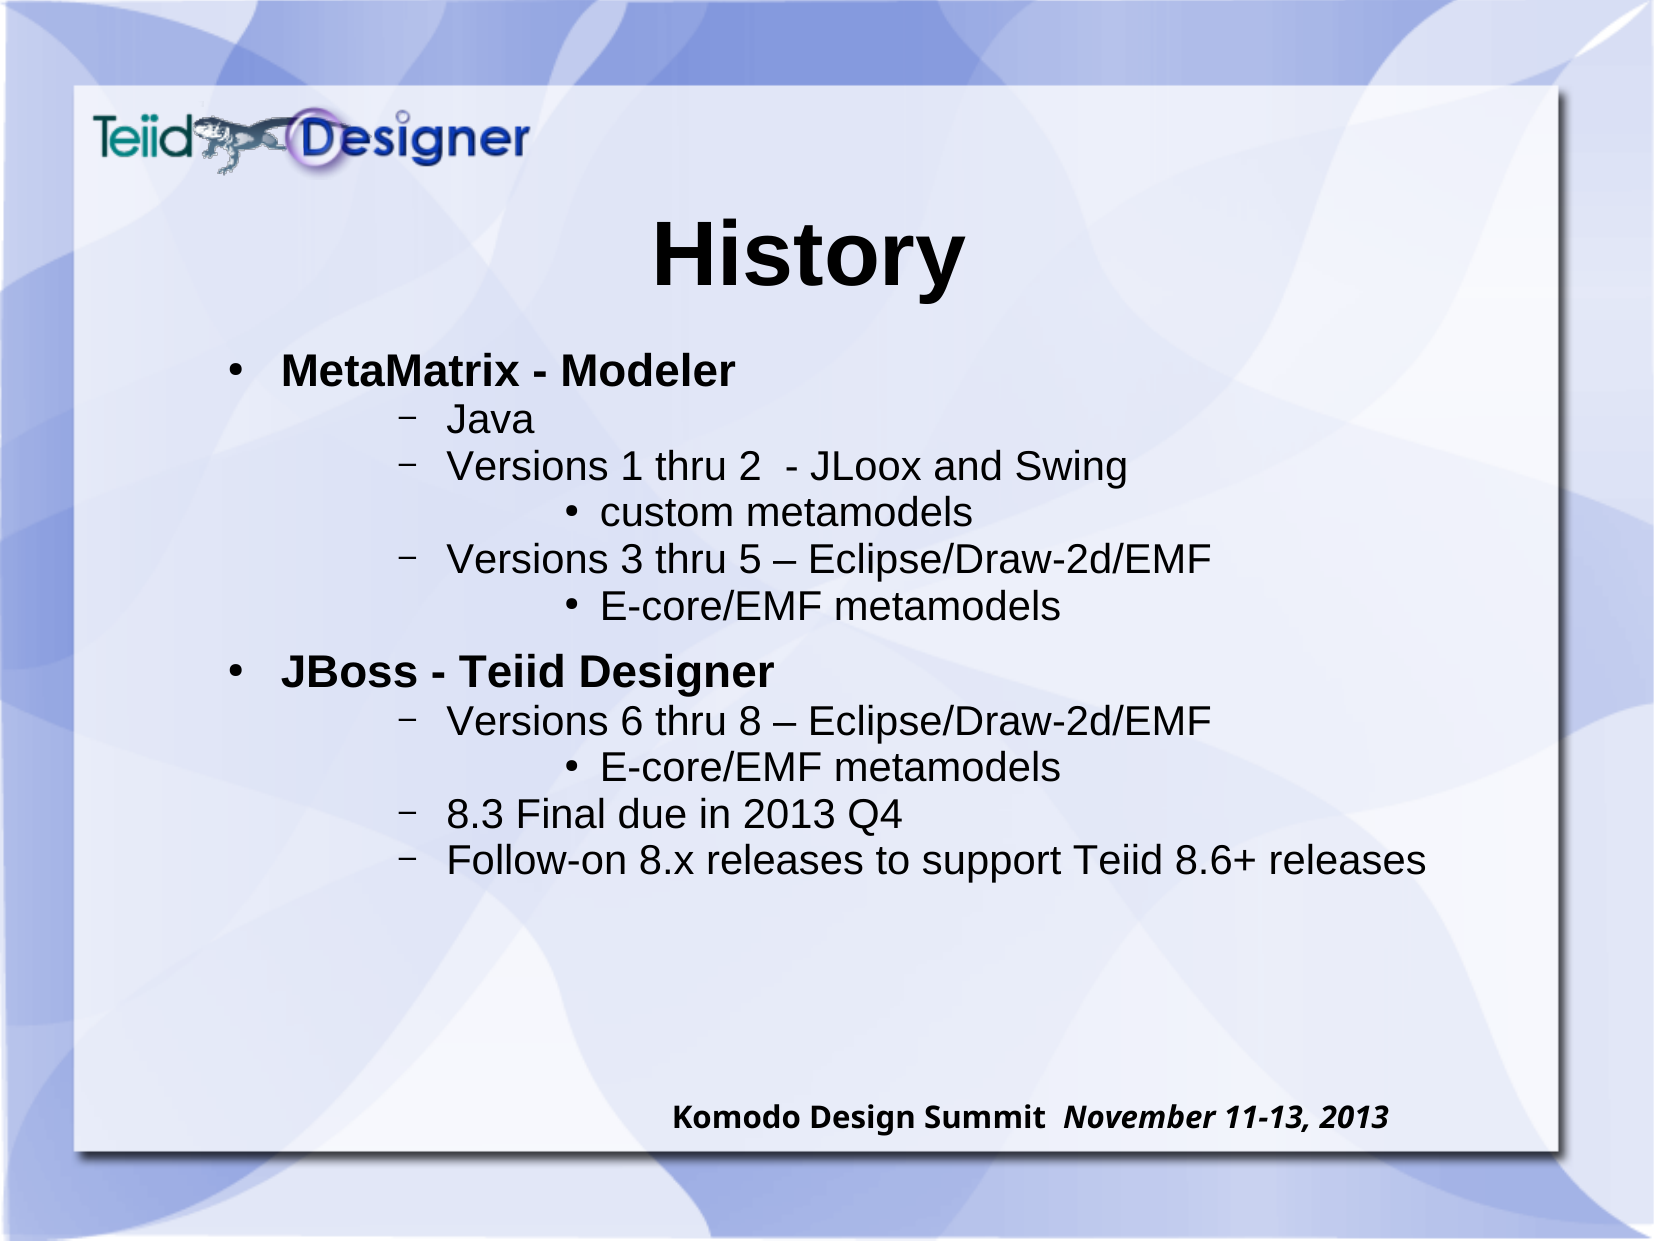

# History
MetaMatrix - Modeler
Java
Versions 1 thru 2 - JLoox and Swing
custom metamodels
Versions 3 thru 5 – Eclipse/Draw-2d/EMF
E-core/EMF metamodels
JBoss - Teiid Designer
Versions 6 thru 8 – Eclipse/Draw-2d/EMF
E-core/EMF metamodels
8.3 Final due in 2013 Q4
Follow-on 8.x releases to support Teiid 8.6+ releases